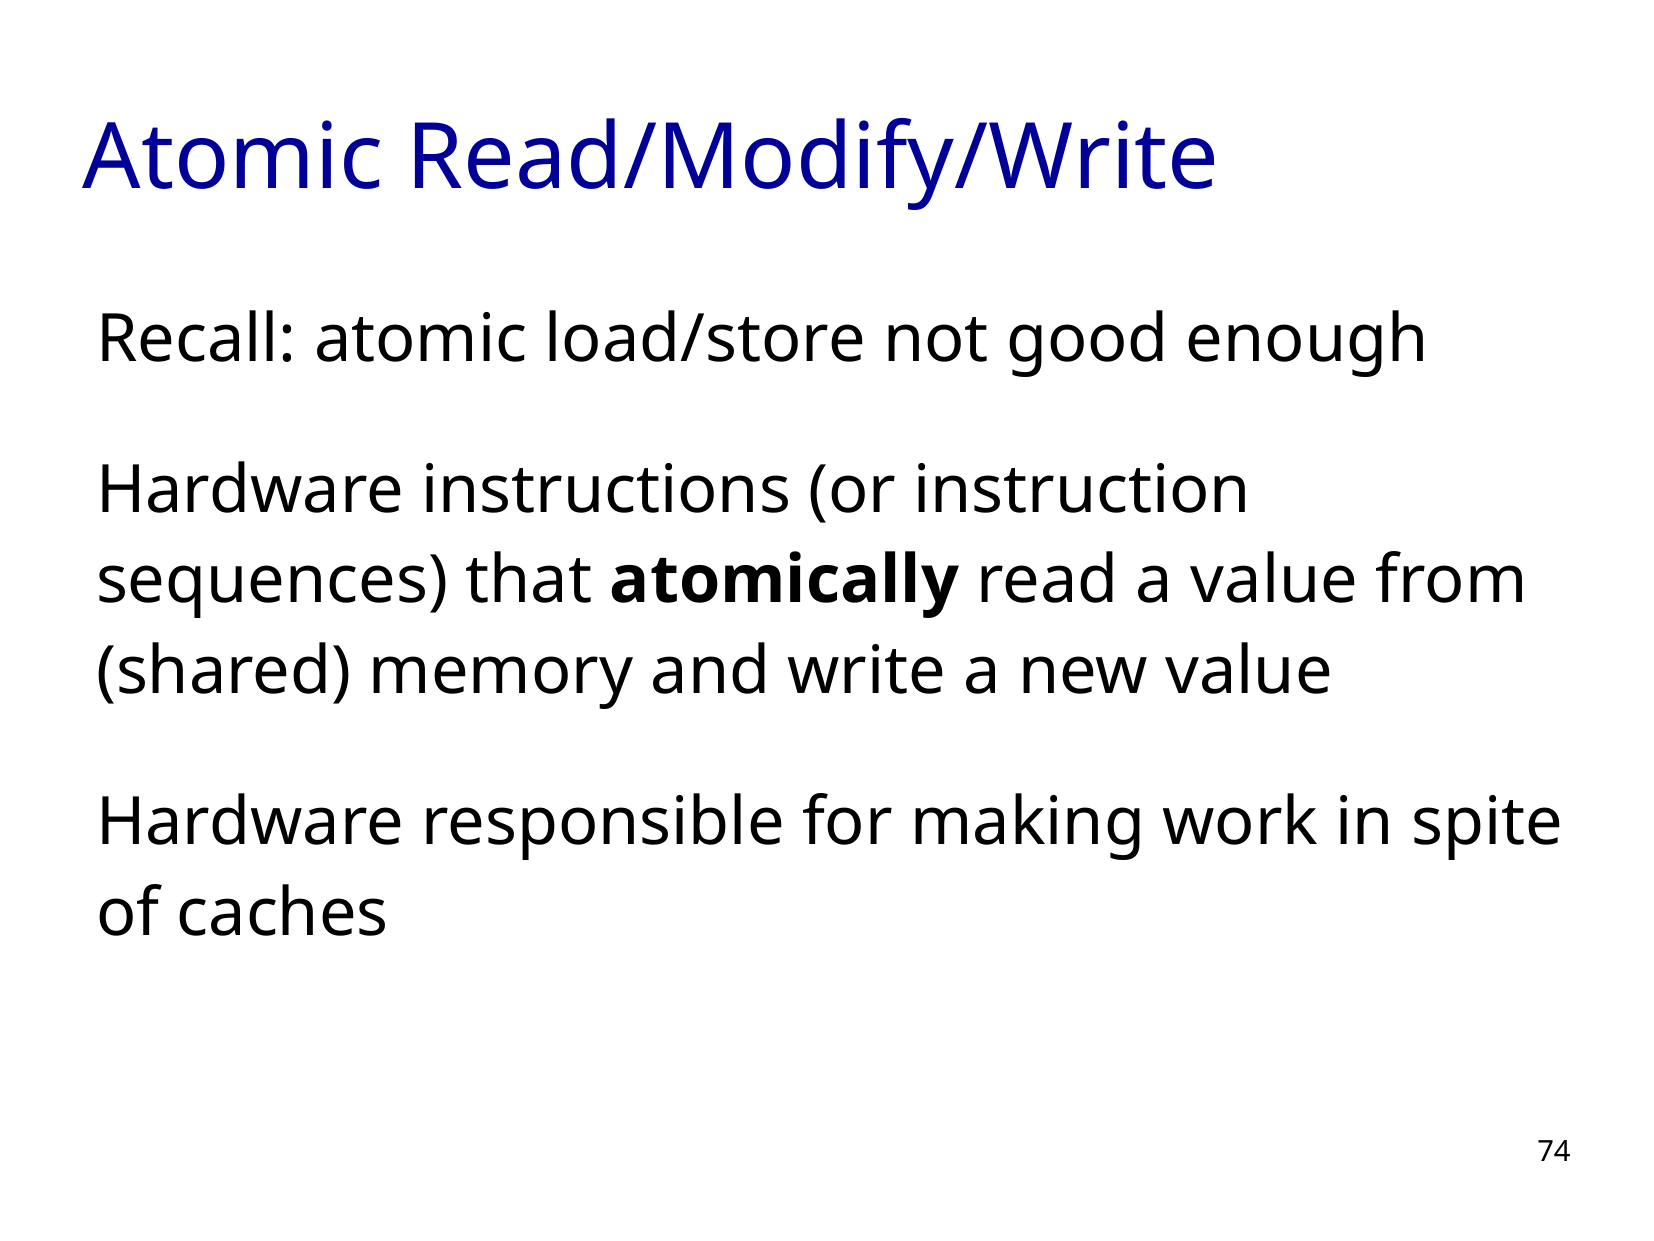

# Atomic Read/Modify/Write
Recall: atomic load/store not good enough
Hardware instructions (or instruction sequences) that atomically read a value from (shared) memory and write a new value
Hardware responsible for making work in spite of caches
74